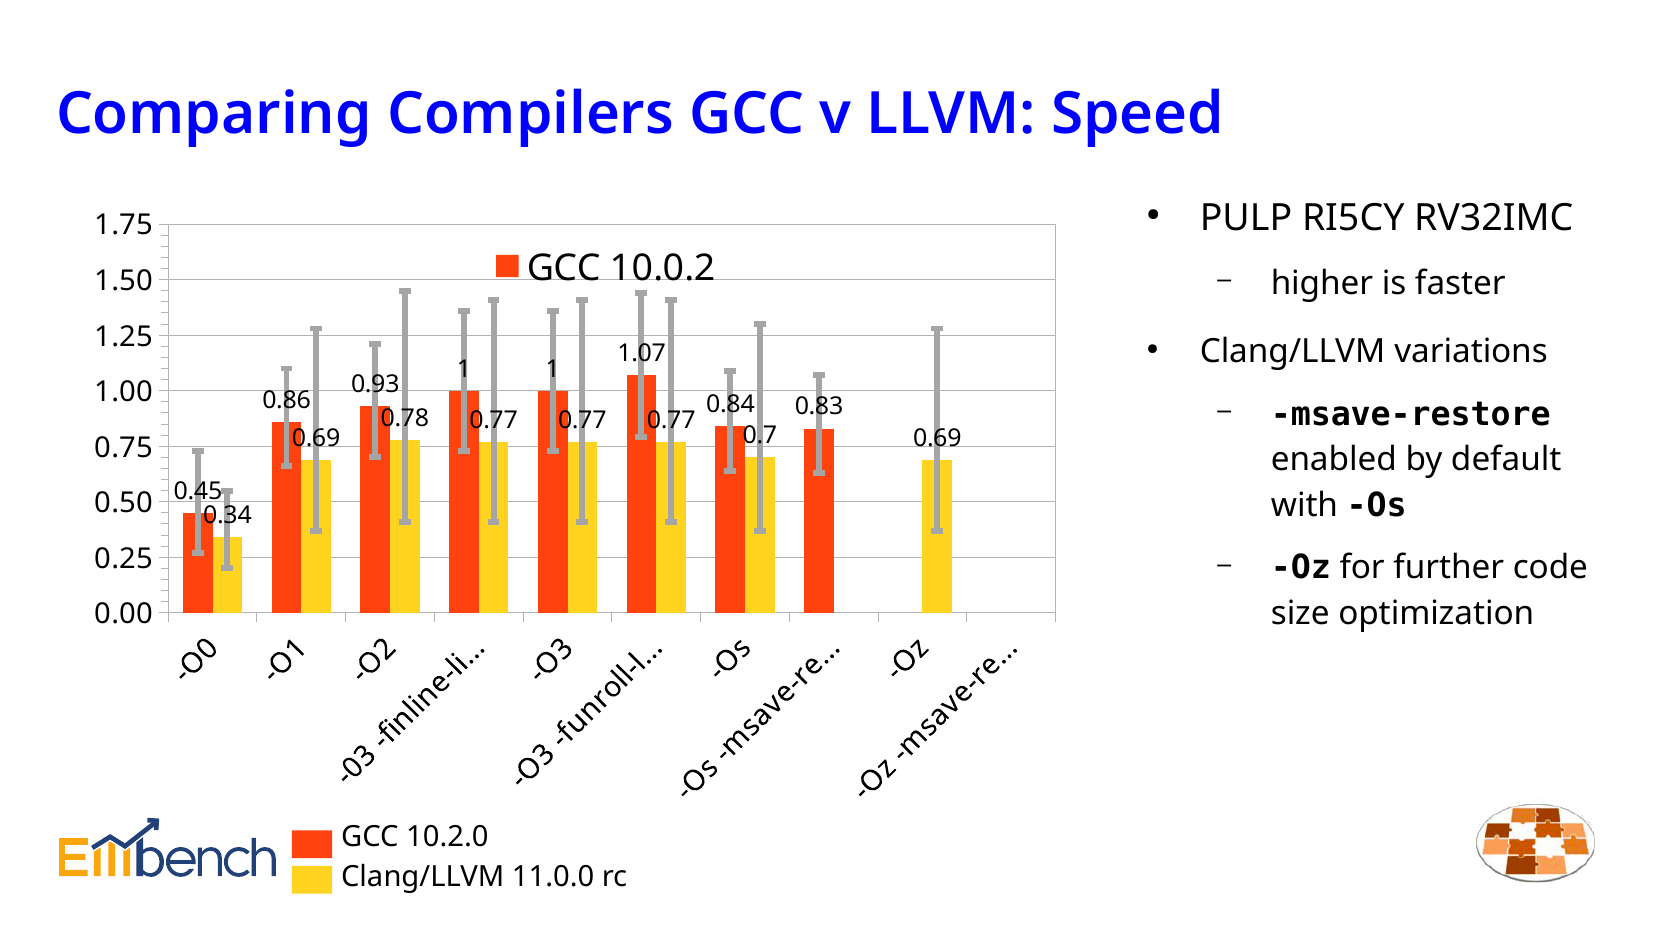

# Comparing Compilers GCC v LLVM: Speed
### Chart
| Category | GCC 10.0.2 | Clang 11.0.0 rc |
|---|---|---|
| -O0 | 0.45 | 0.34 |
| -O1 | 0.86 | 0.69 |
| -O2 | 0.93 | 0.78 |
| -03 -finline-limit=50 | 1.0 | 0.77 |
| -O3 | 1.0 | 0.77 |
| -O3 -funroll-loops | 1.07 | 0.77 |
| -Os | 0.84 | 0.7 |
| -Os -msave-restore | 0.83 | None |
| -Oz | None | 0.69 |
| -Oz -msave-restore | None | None |PULP RI5CY RV32IMC
higher is faster
Clang/LLVM variations
-msave-restore enabled by default with ‑Os
-Oz for further code size optimization
GCC 10.2.0
Clang/LLVM 11.0.0 rc